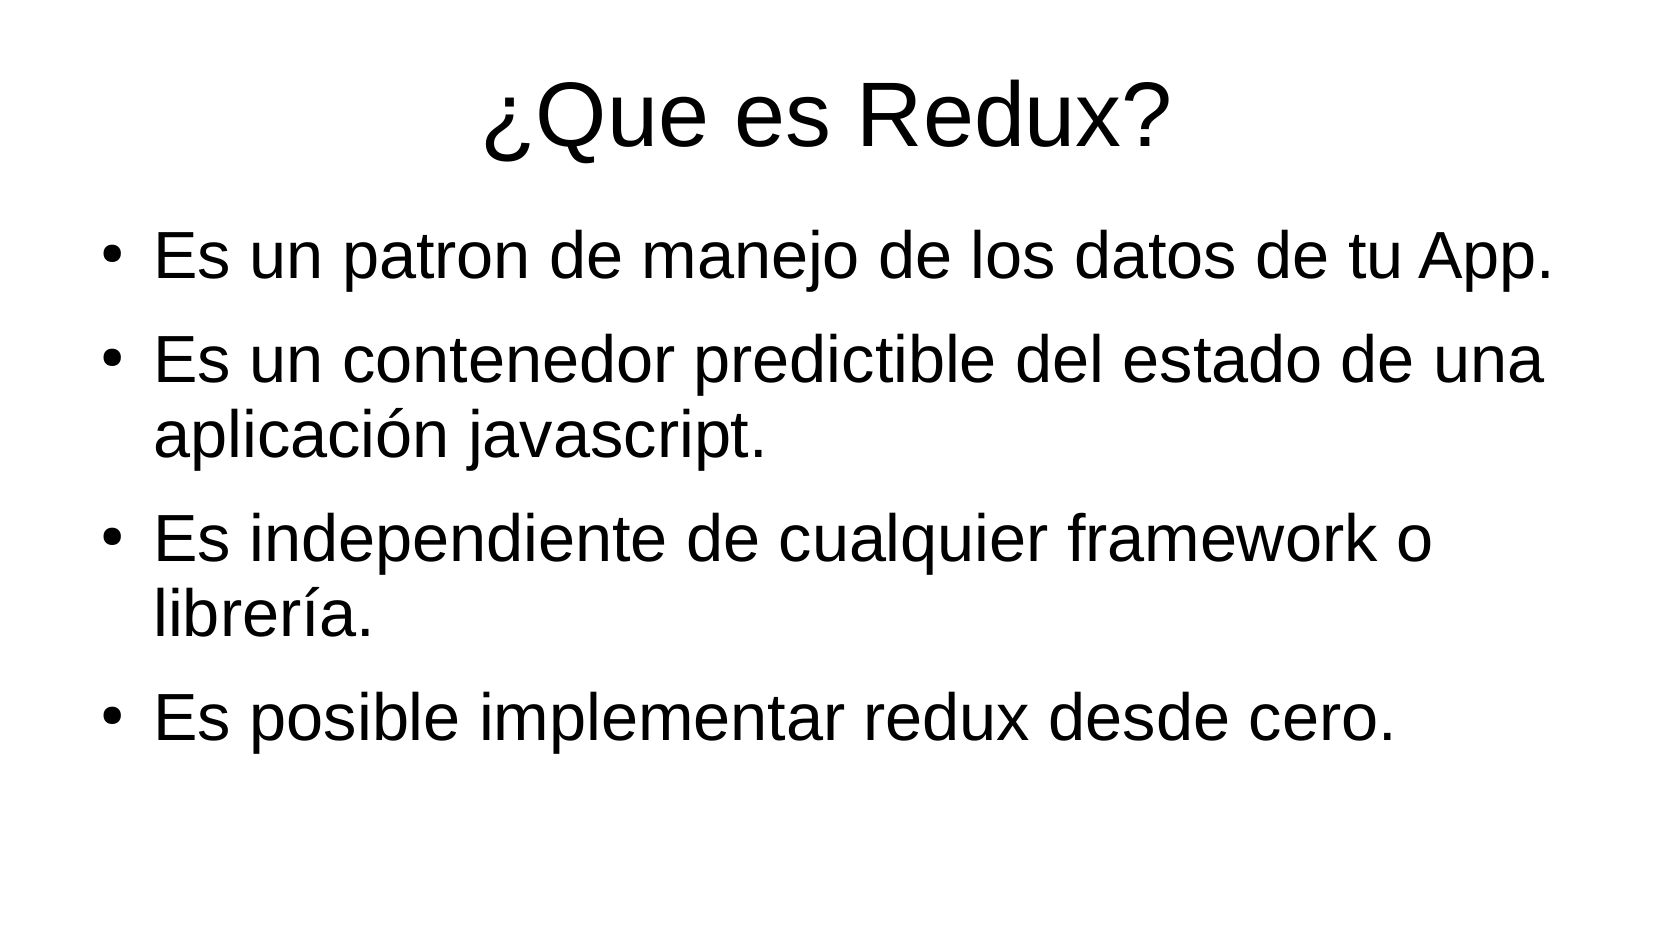

# ¿Que es Redux?
Es un patron de manejo de los datos de tu App.
Es un contenedor predictible del estado de una aplicación javascript.
Es independiente de cualquier framework o librería.
Es posible implementar redux desde cero.